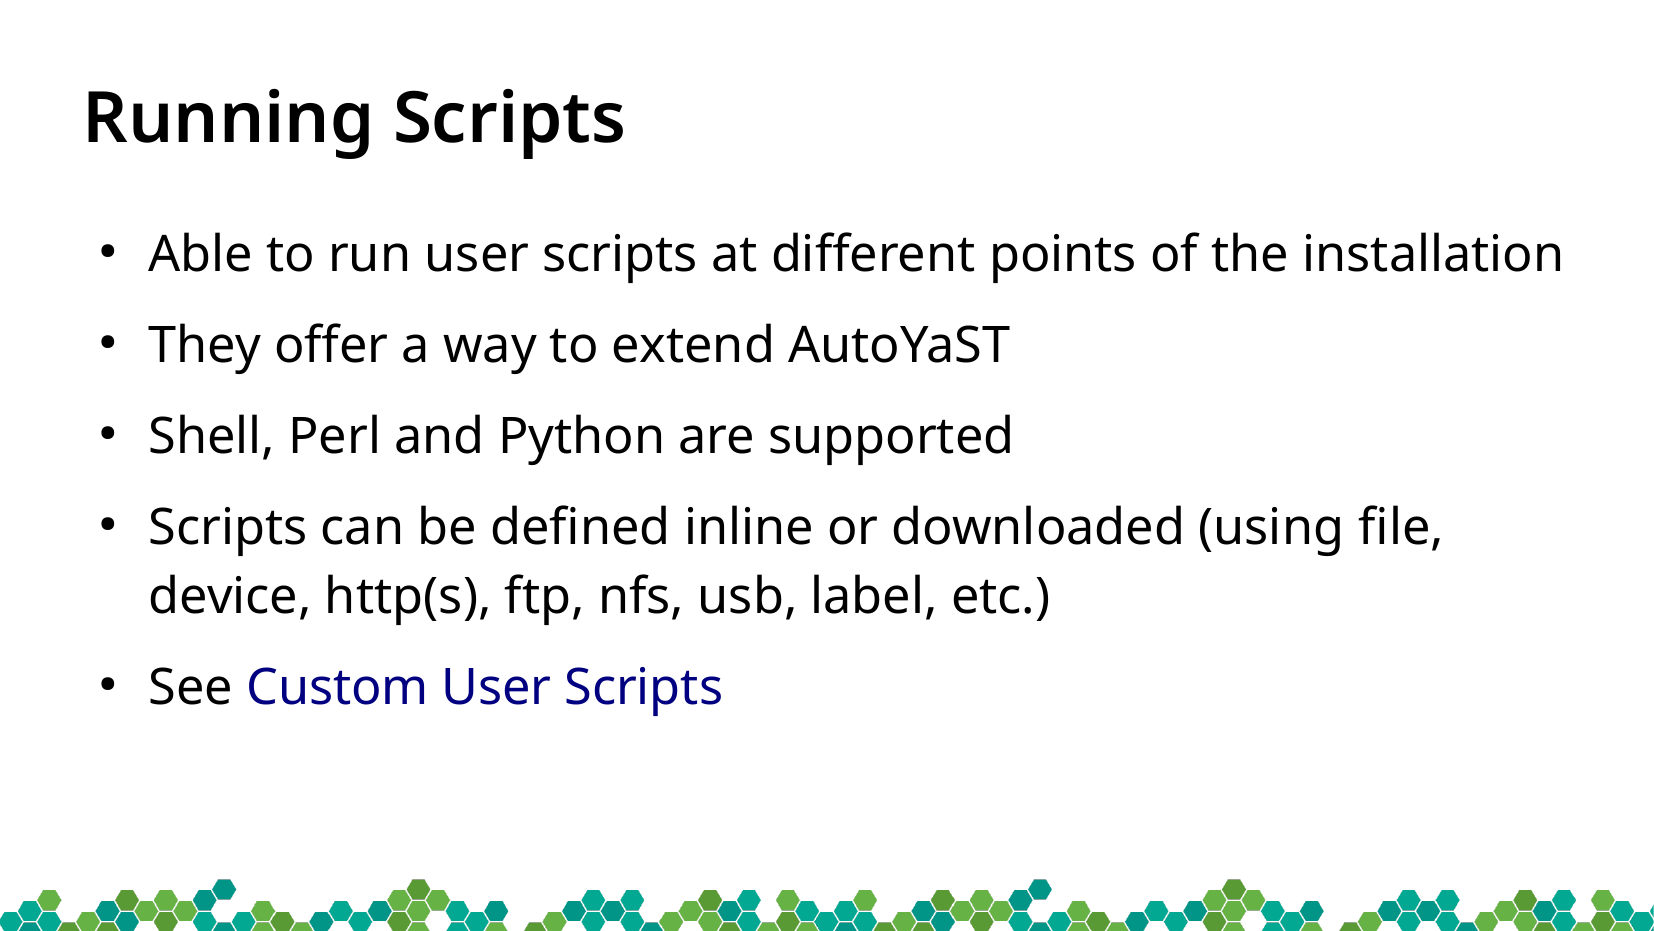

# Running Scripts
Able to run user scripts at different points of the installation
They offer a way to extend AutoYaST
Shell, Perl and Python are supported
Scripts can be defined inline or downloaded (using file, device, http(s), ftp, nfs, usb, label, etc.)
See Custom User Scripts